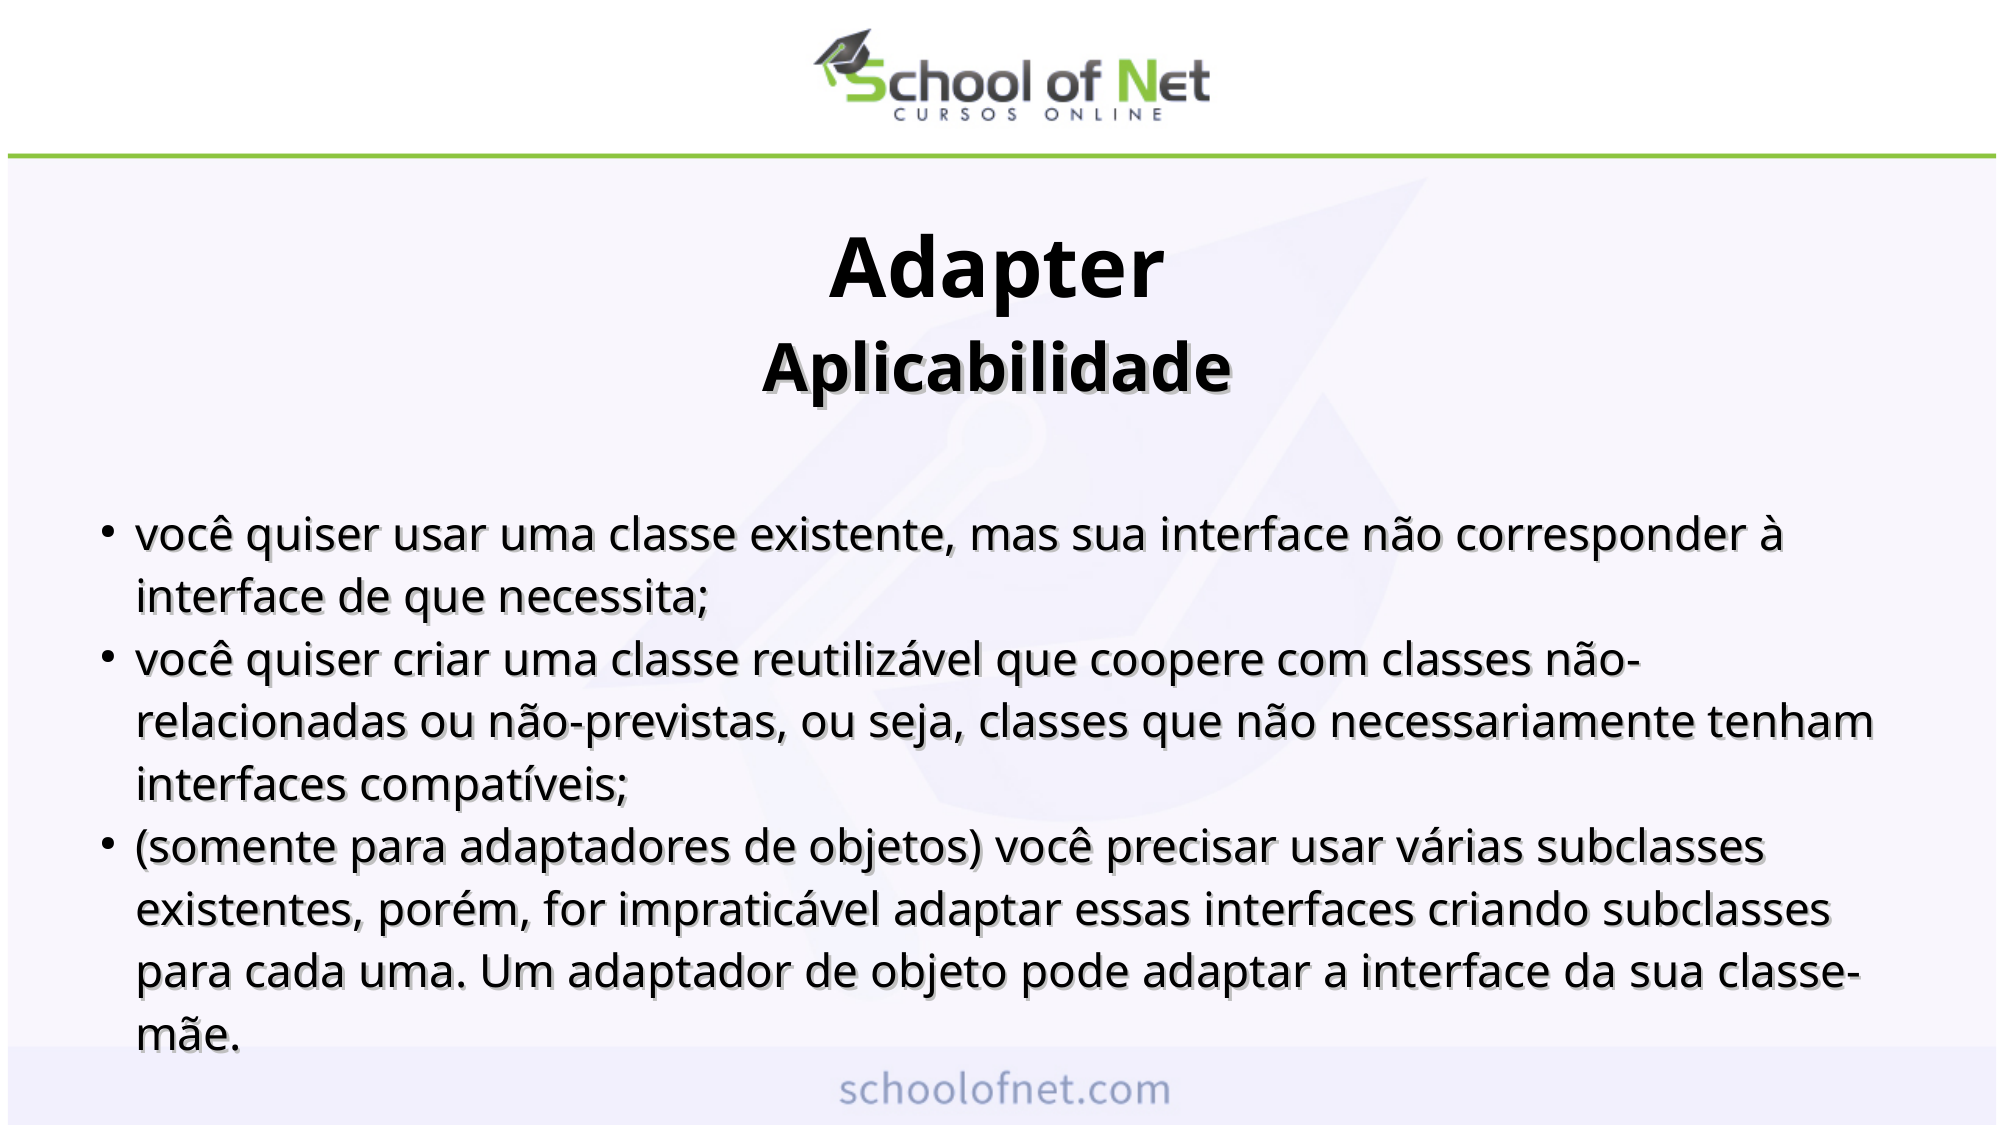

# Adapter
Aplicabilidade
você quiser usar uma classe existente, mas sua interface não corresponder à interface de que necessita;
você quiser criar uma classe reutilizável que coopere com classes não-relacionadas ou não-previstas, ou seja, classes que não necessariamente tenham interfaces compatíveis;
(somente para adaptadores de objetos) você precisar usar várias subclasses existentes, porém, for impraticável adaptar essas interfaces criando subclasses para cada uma. Um adaptador de objeto pode adaptar a interface da sua classe-mãe.